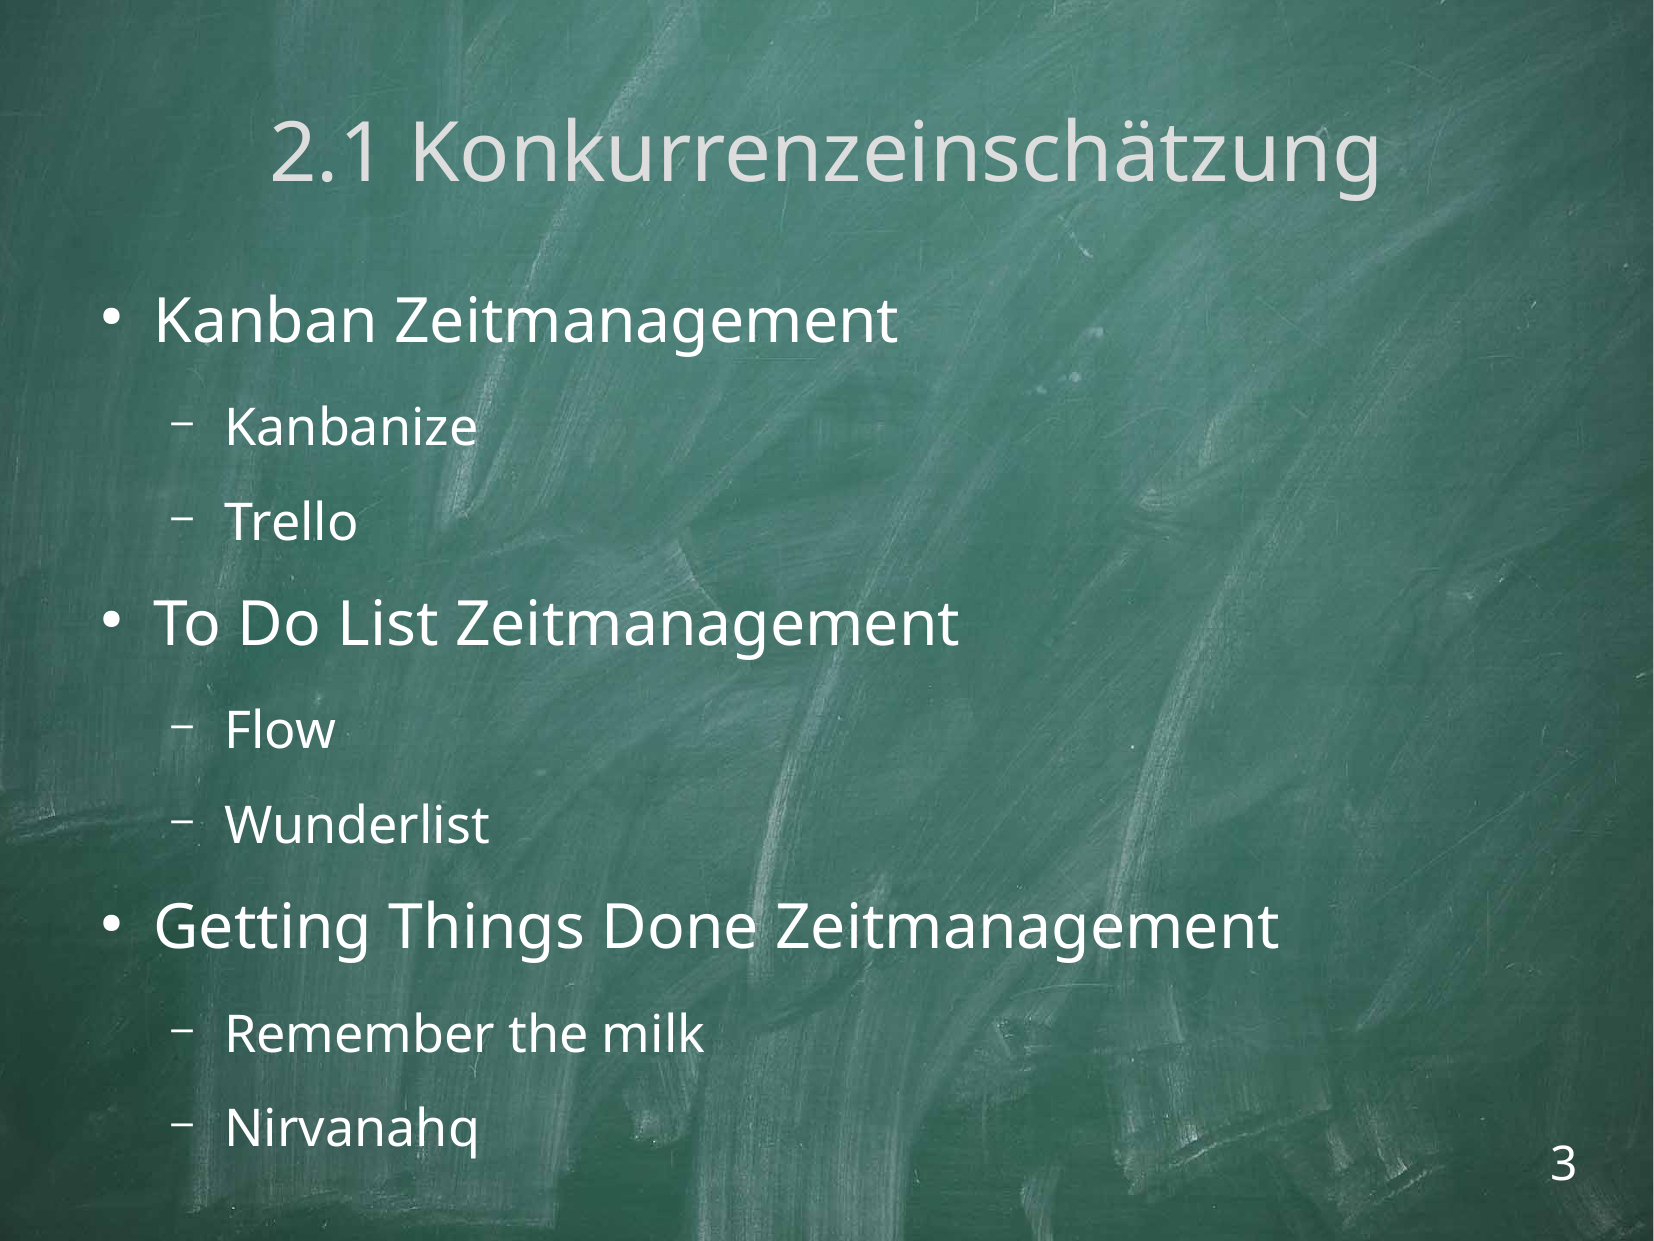

# 2.1 Konkurrenzeinschätzung
Kanban Zeitmanagement
Kanbanize
Trello
To Do List Zeitmanagement
Flow
Wunderlist
Getting Things Done Zeitmanagement
Remember the milk
Nirvanahq
3
Mittelstufenprojekt: Personal Kanban